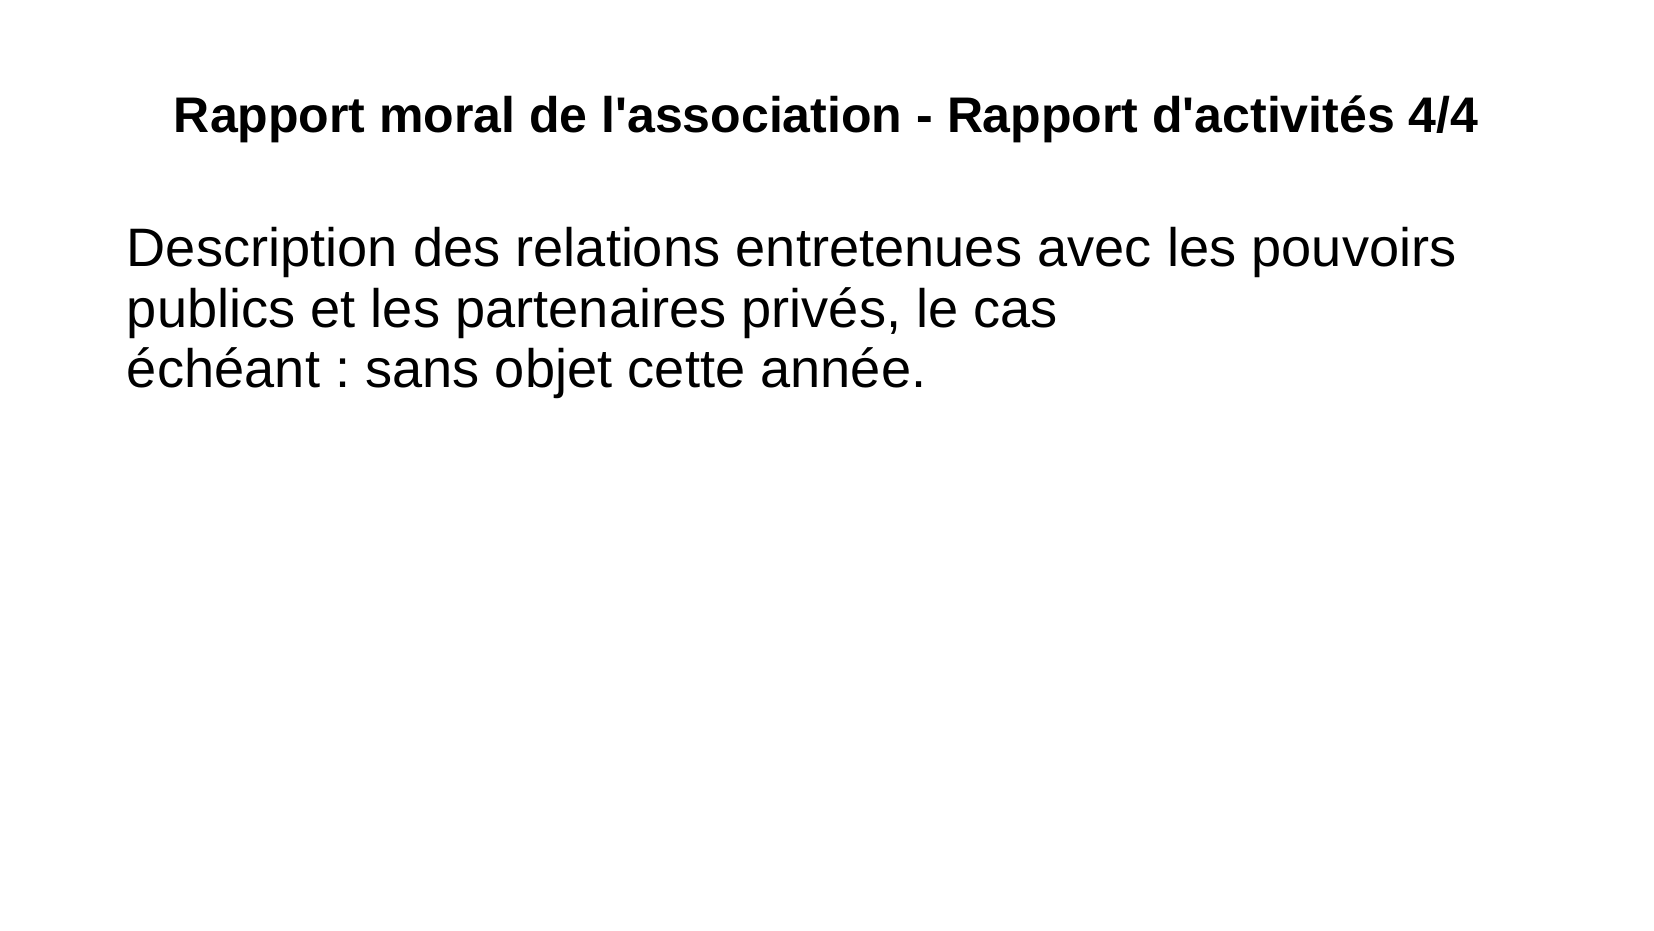

# Rapport moral de l'association - Rapport d'activités 4/4
Description des relations entretenues avec les pouvoirs
publics et les partenaires privés, le cas
échéant : sans objet cette année.